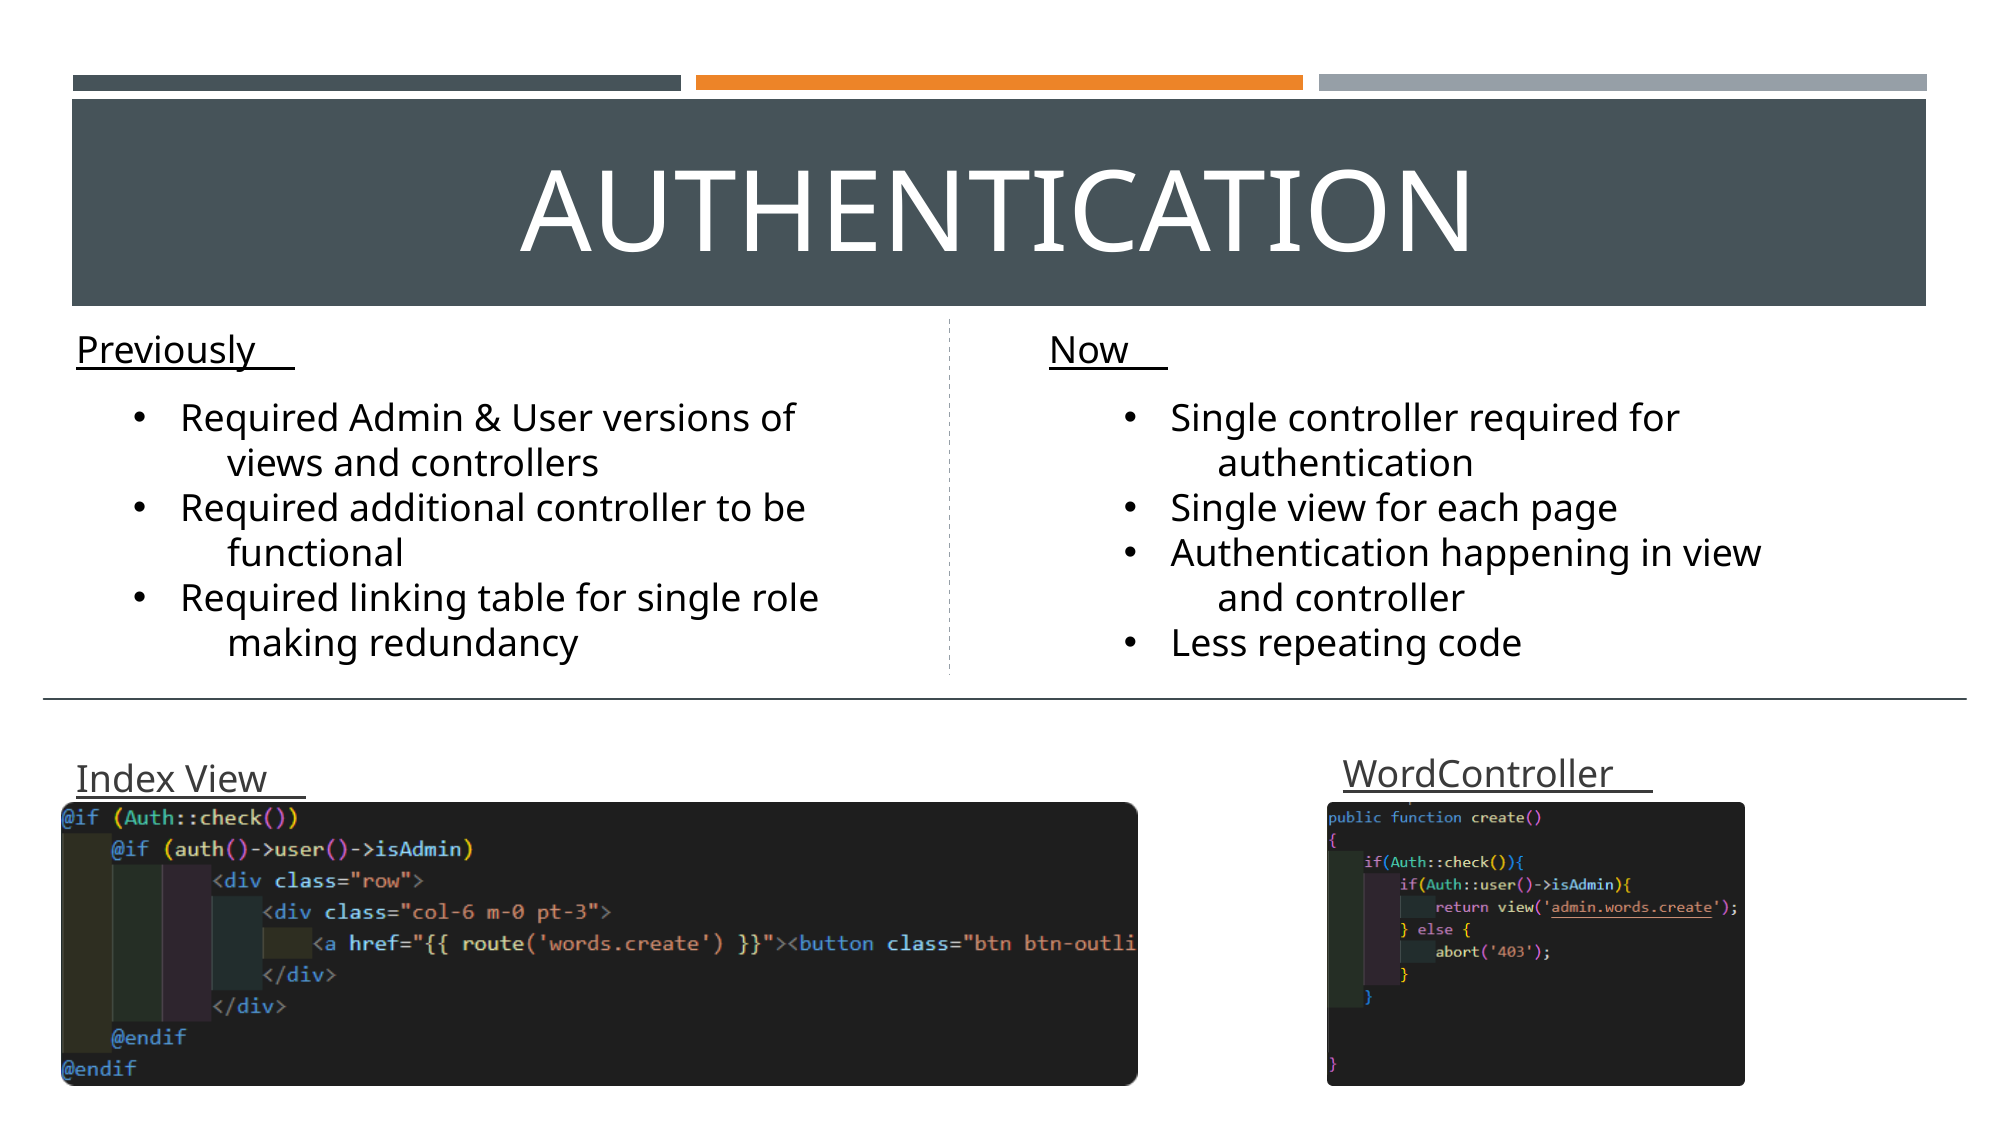

# Authentication
Previously
Now
Required Admin & User versions of views and controllers
Required additional controller to be functional
Required linking table for single role making redundancy
Single controller required for authentication
Single view for each page
Authentication happening in view and controller
Less repeating code
WordController
Index View